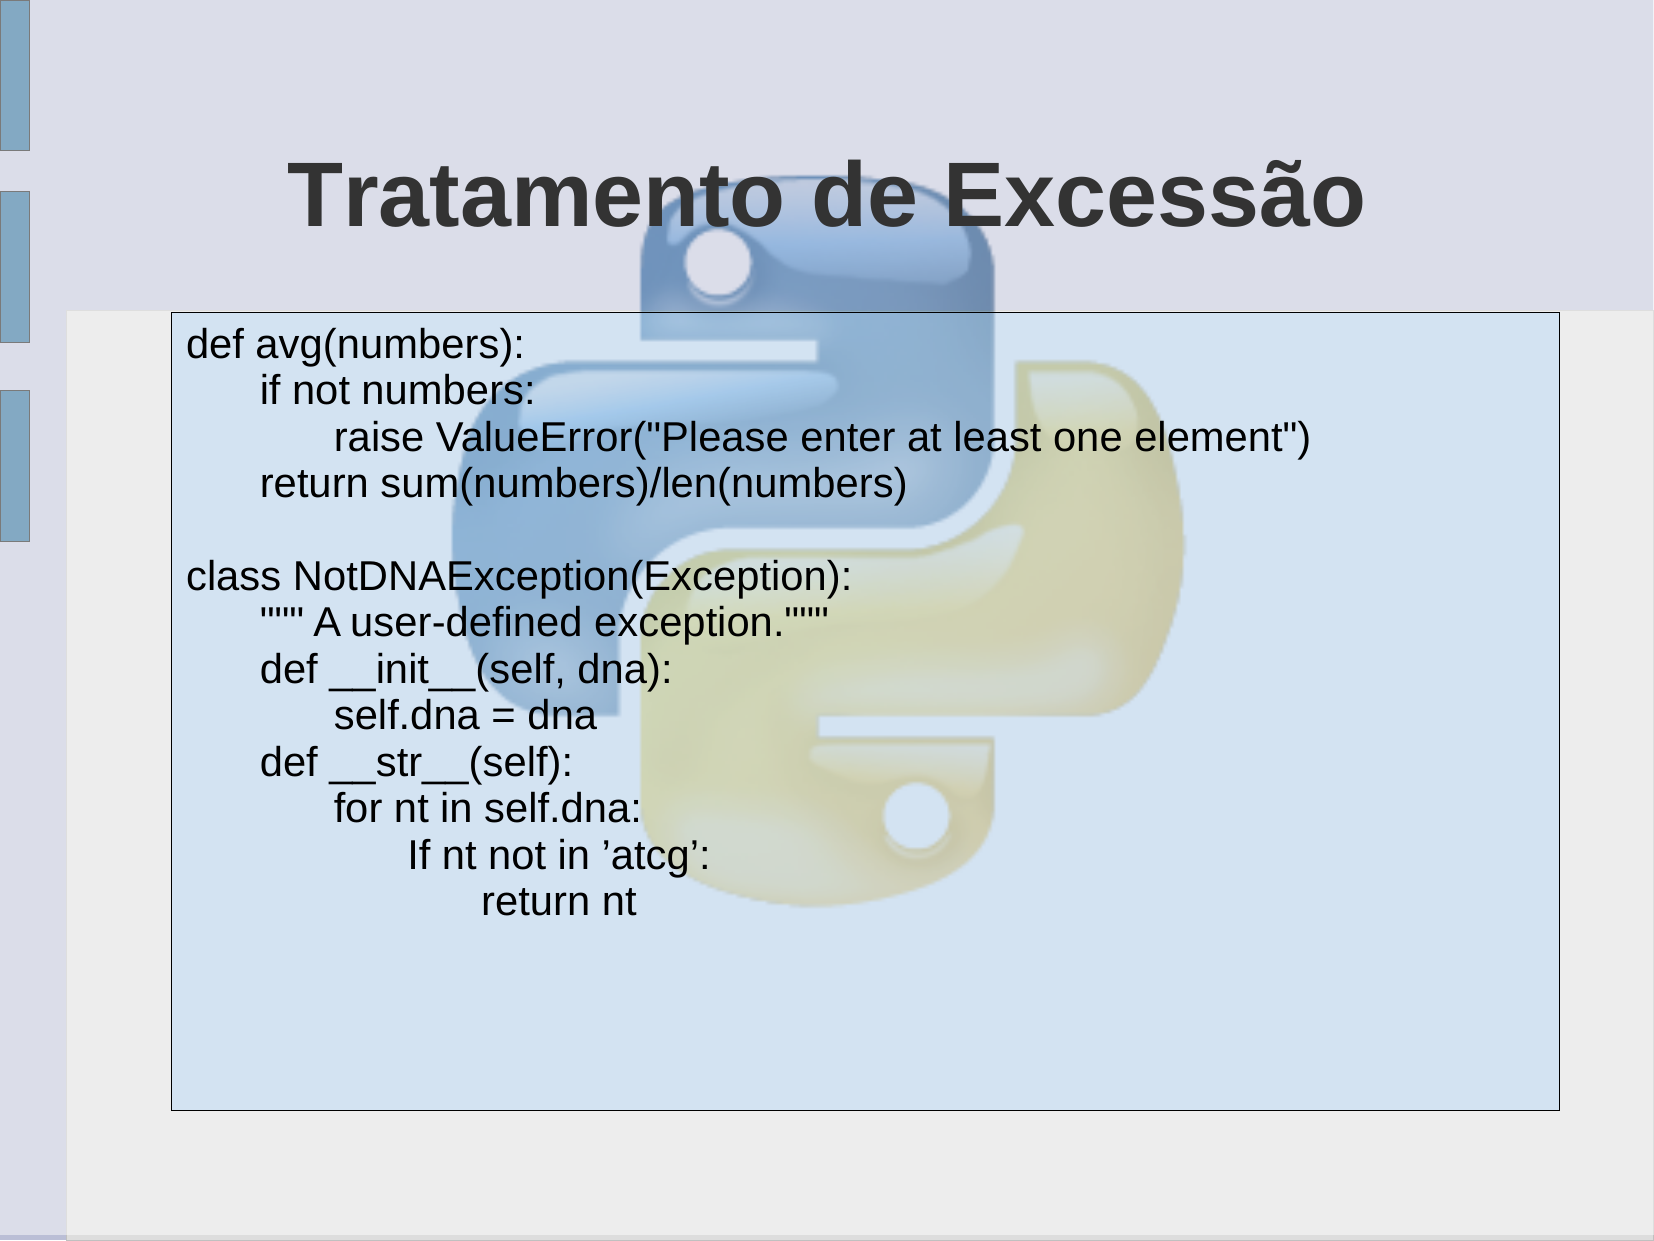

# Tratamento de Excessão
def avg(numbers):
	if not numbers:
		raise ValueError("Please enter at least one element")
	return sum(numbers)/len(numbers)
class NotDNAException(Exception):
	""" A user-defined exception."""
	def __init__(self, dna):
		self.dna = dna
	def __str__(self):
		for nt in self.dna:
			If nt not in ’atcg’:
				return nt